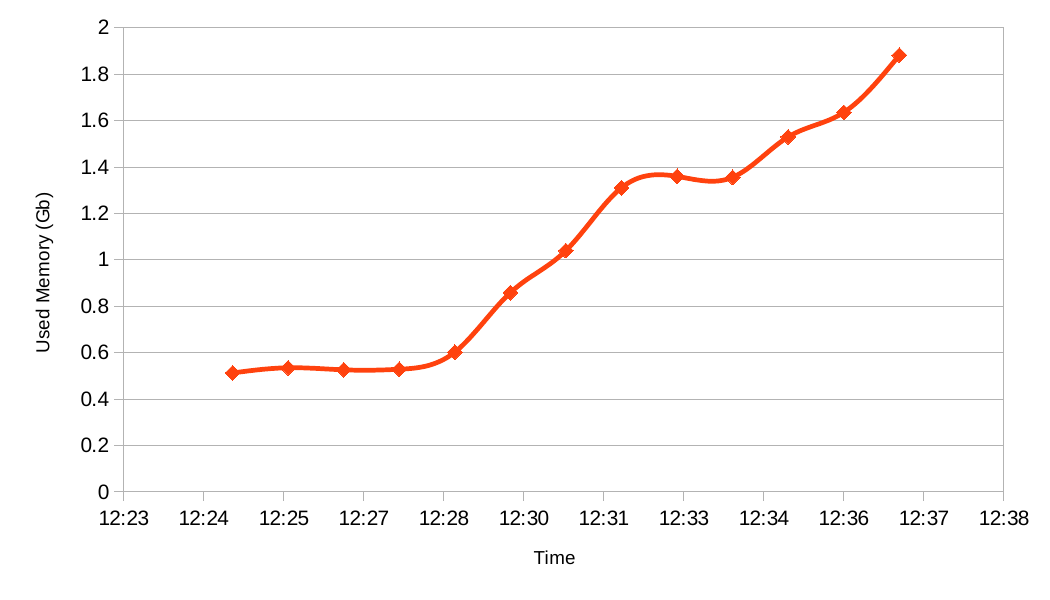

### Chart
| Category | Used Memory (Gb) |
|---|---|